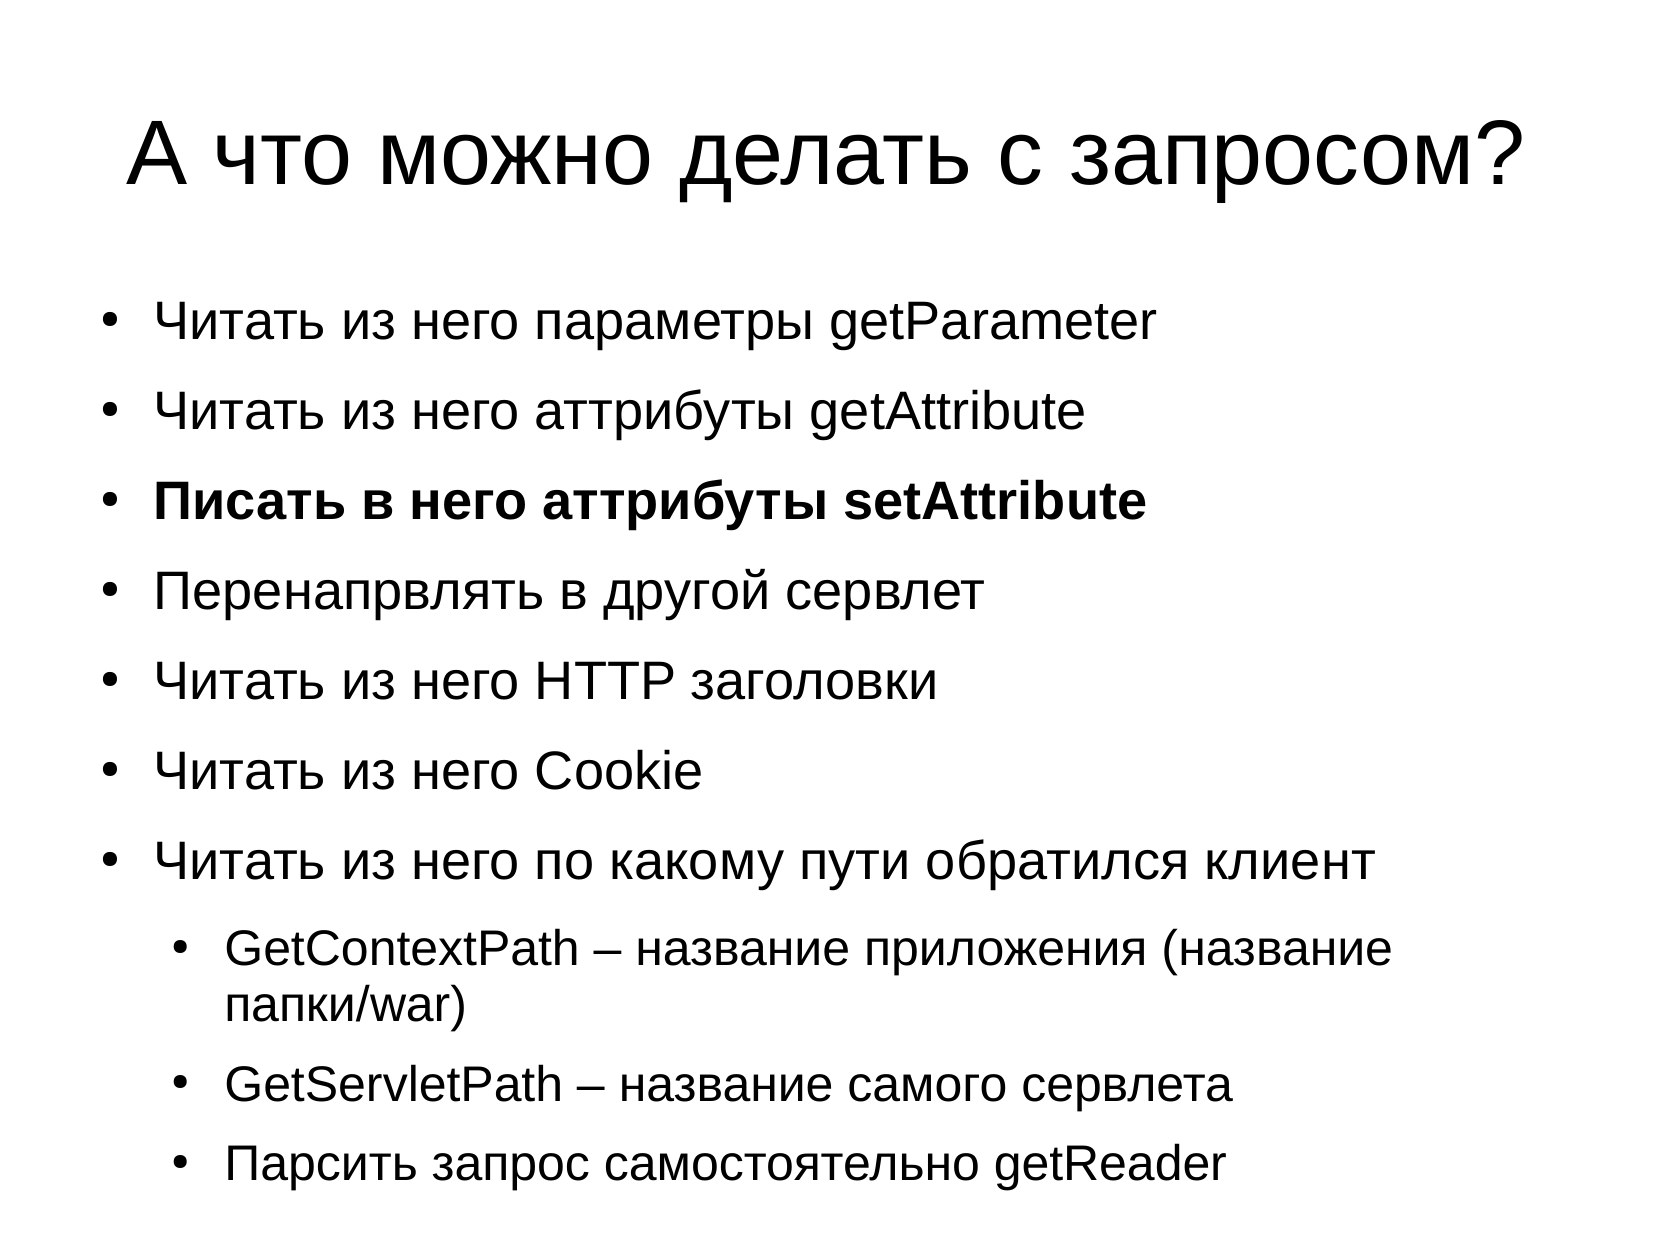

# А что можно делать с запросом?
Читать из него параметры getParameter
Читать из него аттрибуты getAttribute
Писать в него аттрибуты setAttribute
Перенапрвлять в другой сервлет
Читать из него HTTP заголовки
Читать из него Cookie
Читать из него по какому пути обратился клиент
GetContextPath – название приложения (название папки/war)
GetServletPath – название самого сервлета
Парсить запрос самостоятельно getReader